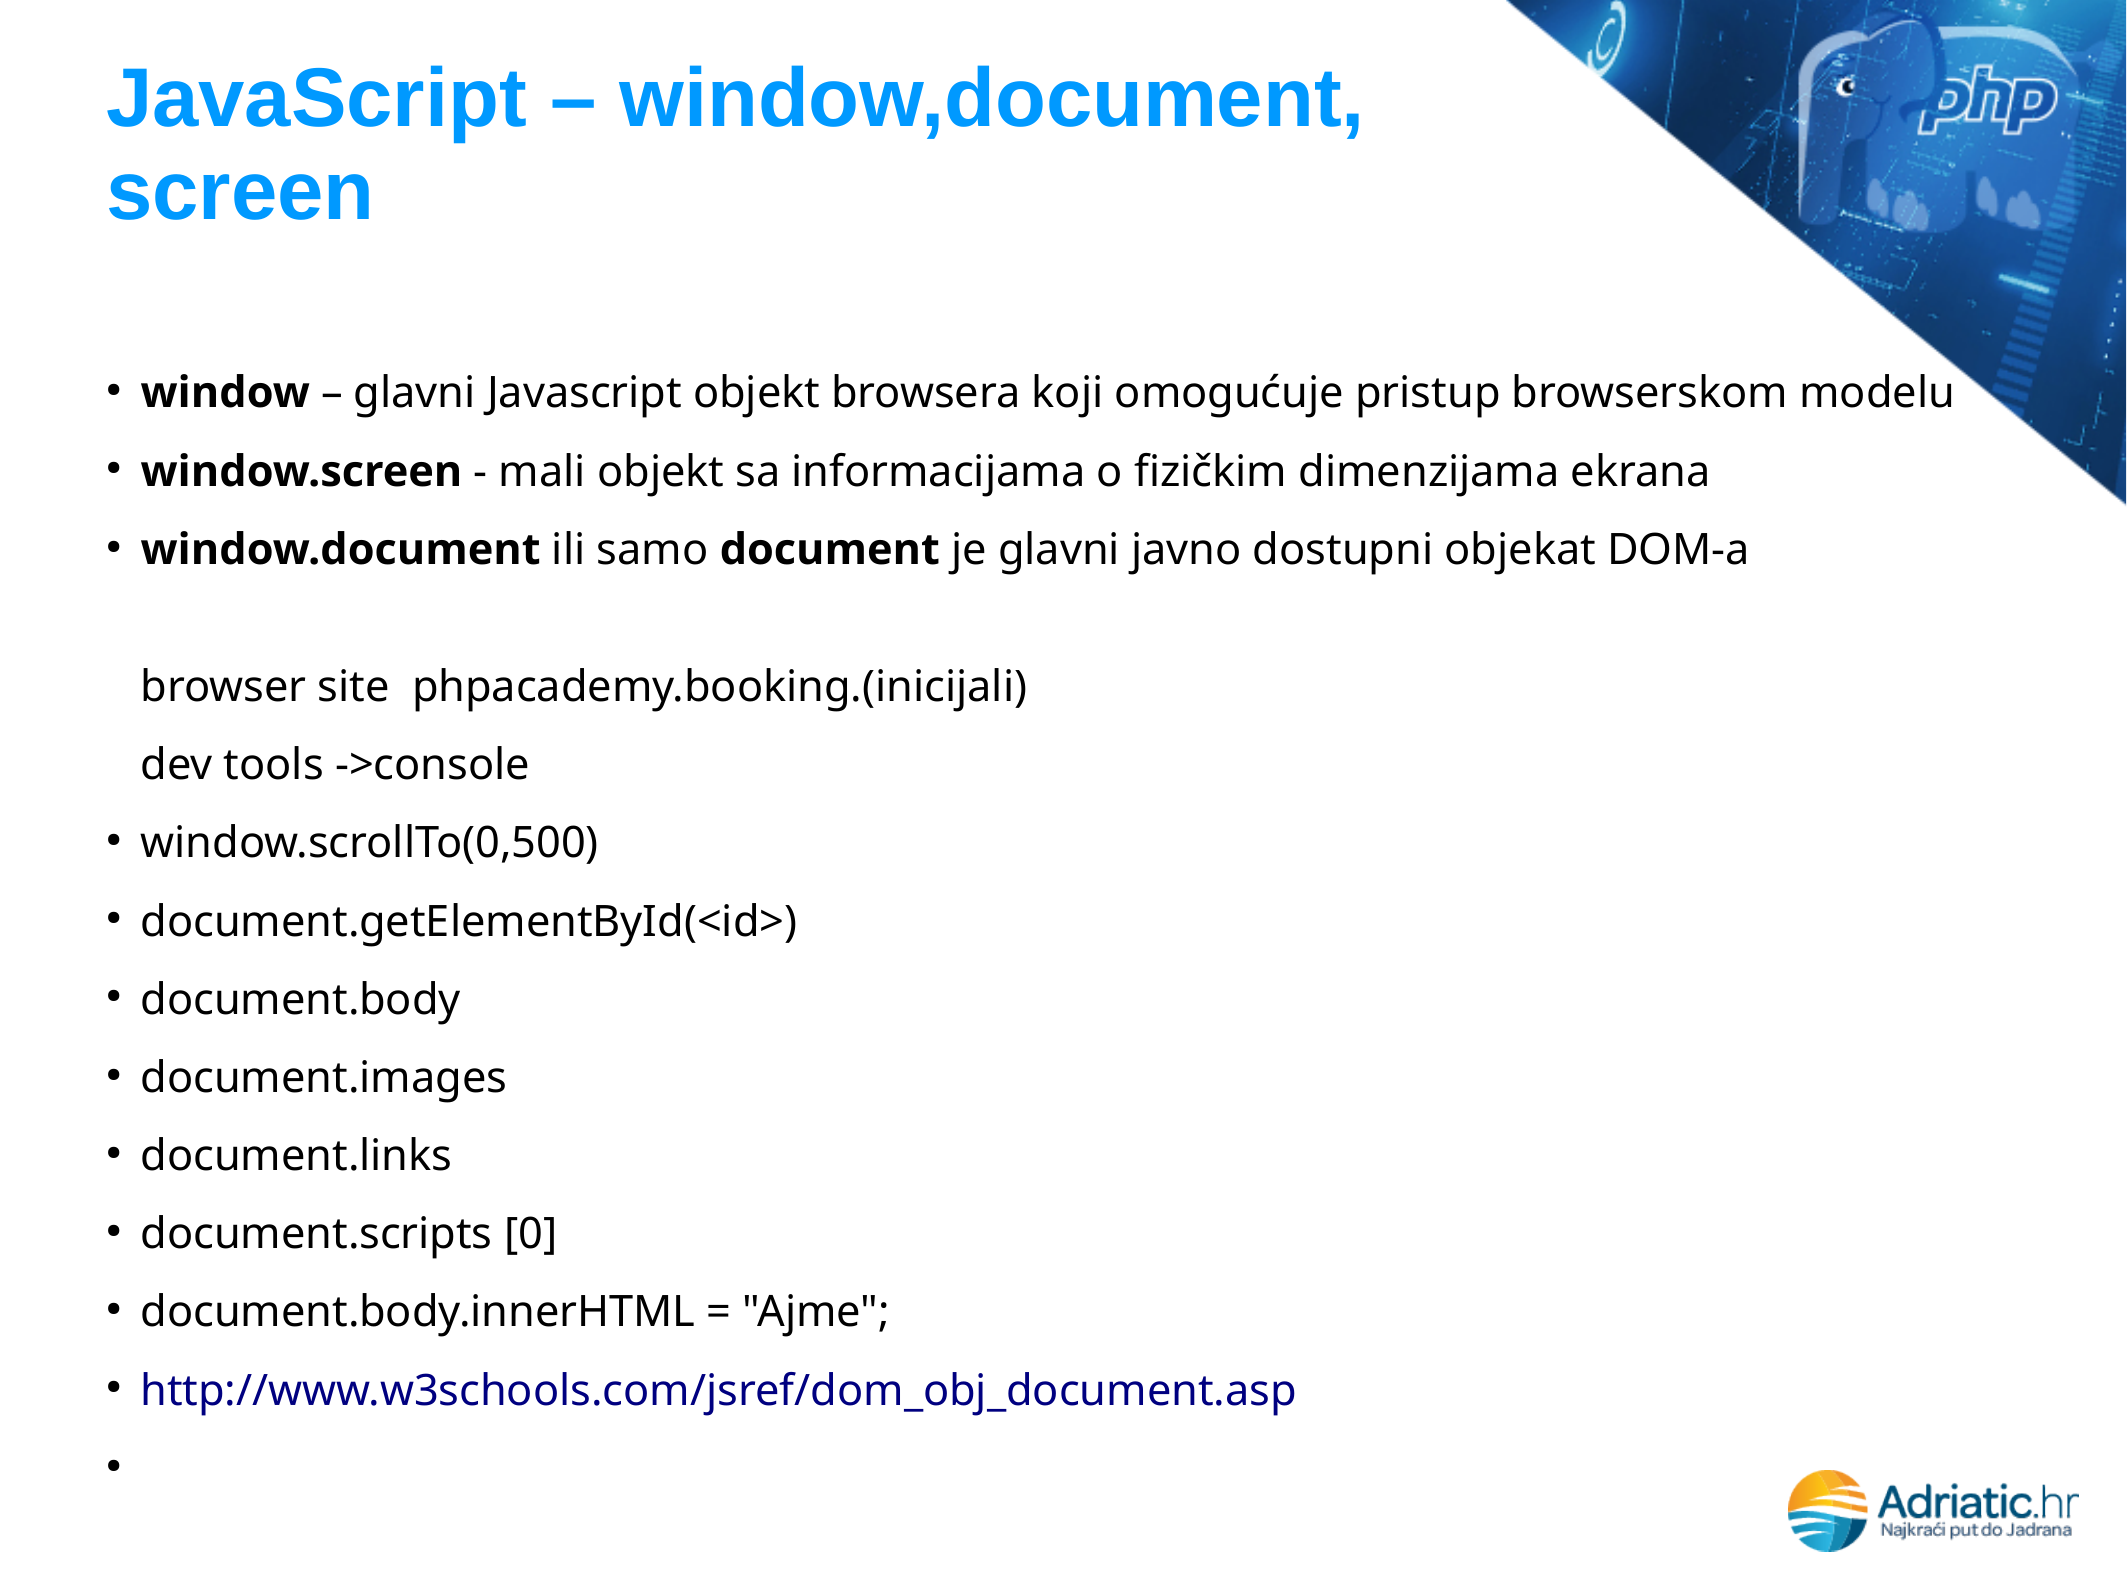

# JavaScript – window,document, screen
window – glavni Javascript objekt browsera koji omogućuje pristup browserskom modelu
window.screen - mali objekt sa informacijama o fizičkim dimenzijama ekrana
window.document ili samo document je glavni javno dostupni objekat DOM-a
browser site phpacademy.booking.(inicijali)
dev tools ->console
window.scrollTo(0,500)
document.getElementById(<id>)
document.body
document.images
document.links
document.scripts [0]
document.body.innerHTML = "Ajme";
http://www.w3schools.com/jsref/dom_obj_document.asp